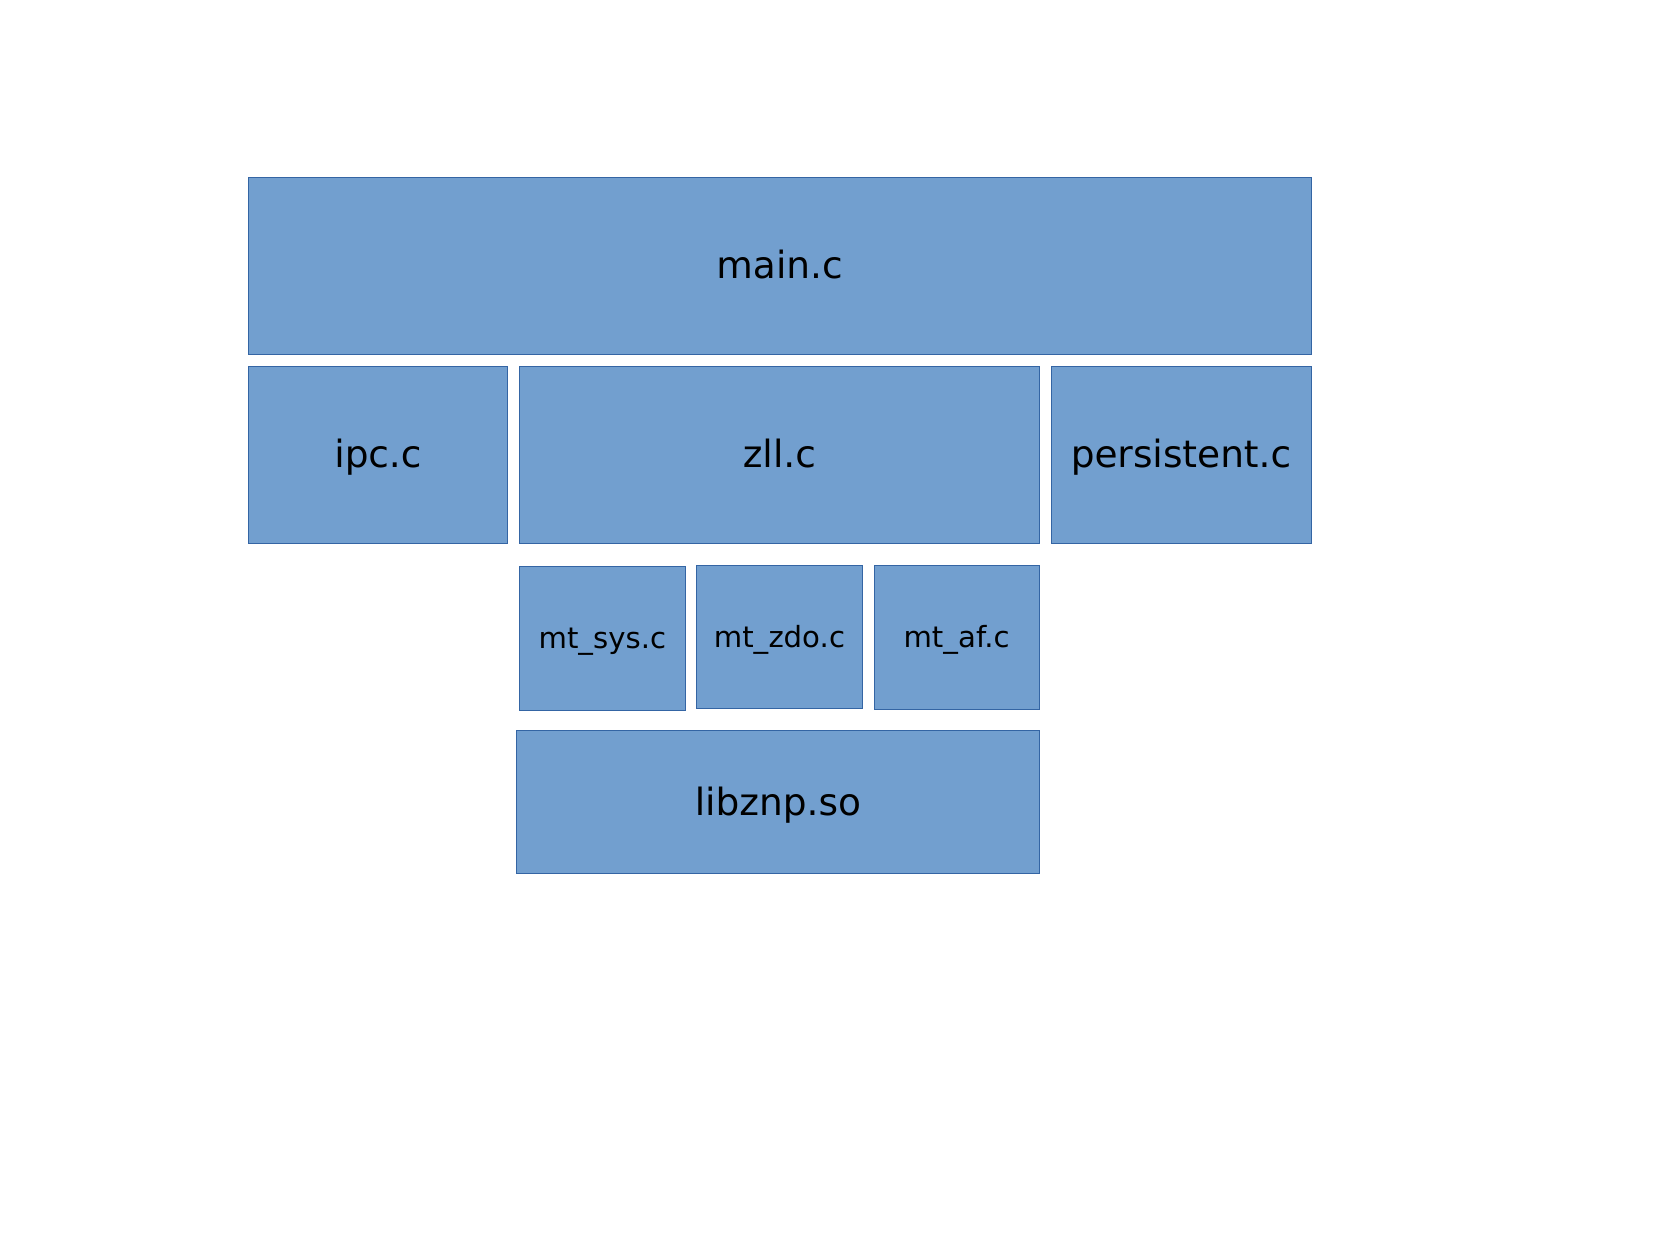

main.c
ipc.c
zll.c
persistent.c
mt_zdo.c
mt_af.c
mt_sys.c
libznp.so